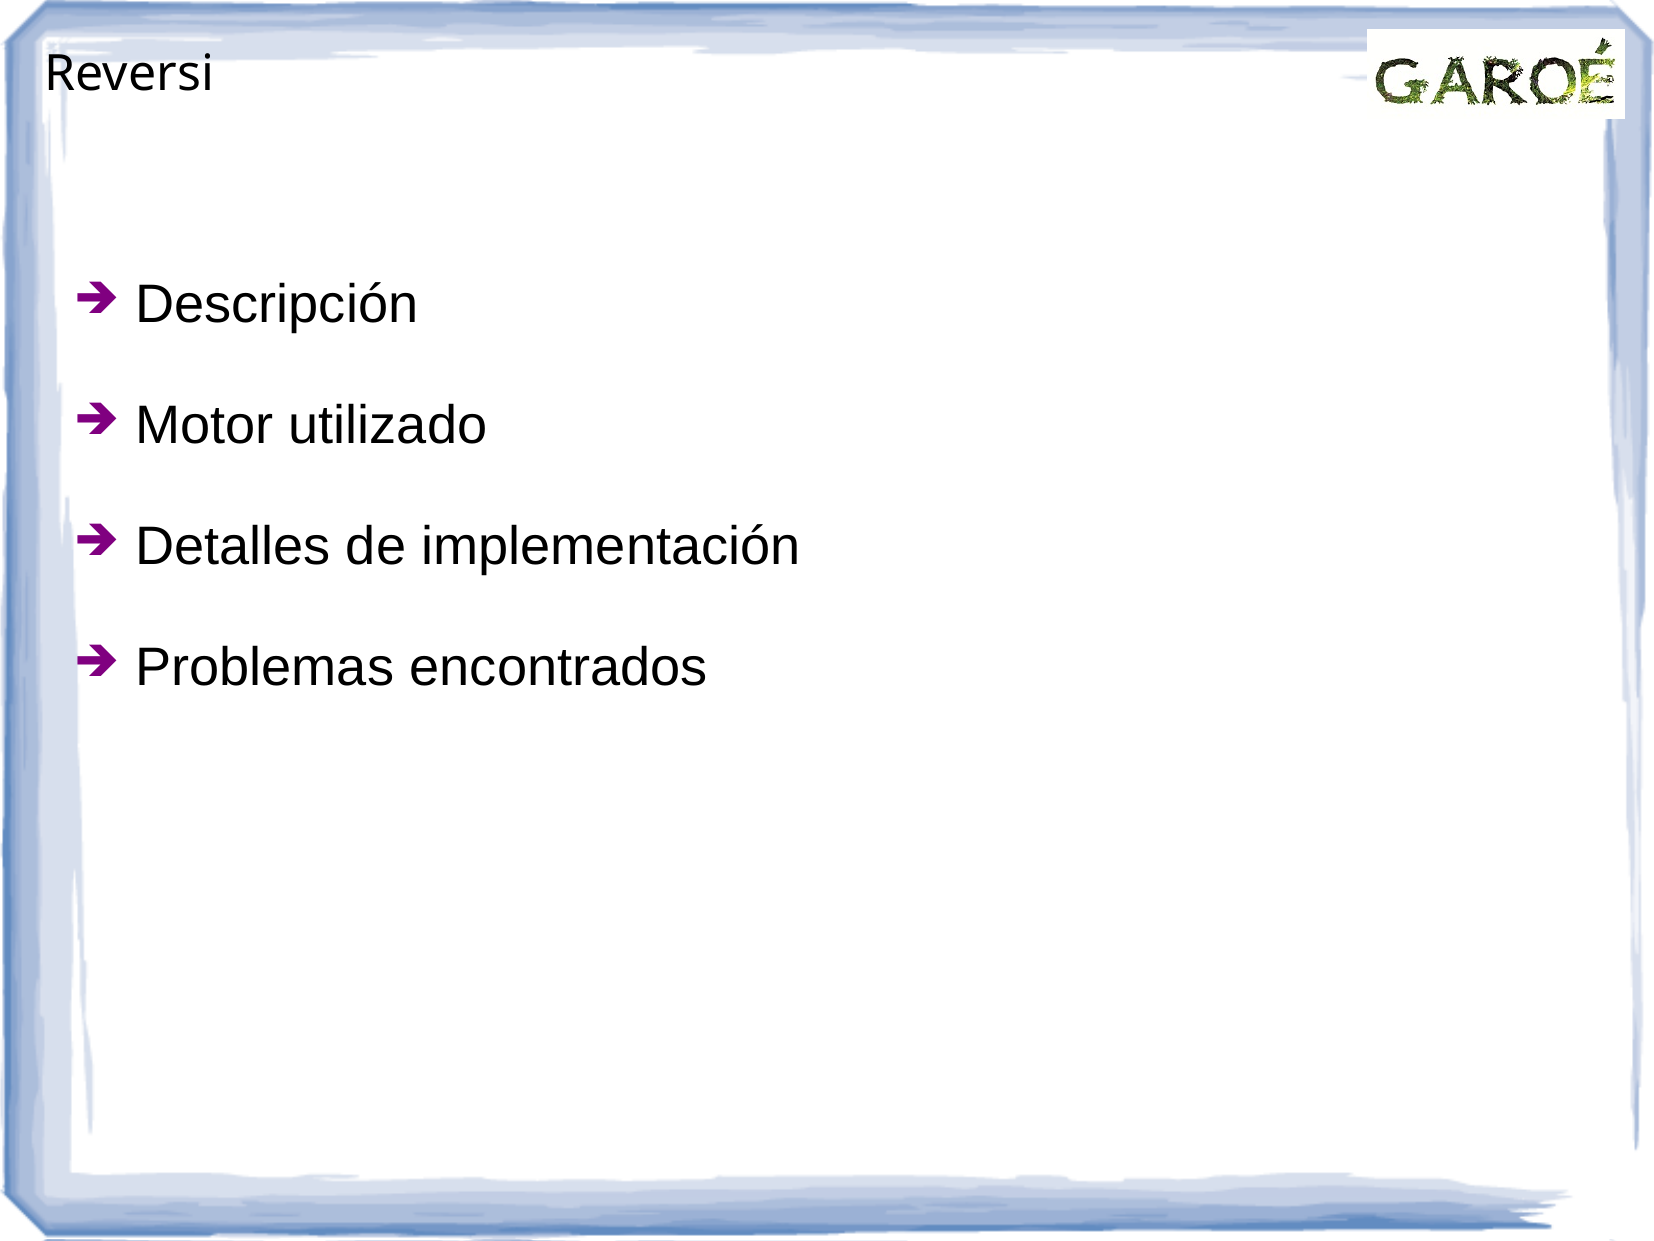

Reversi
 Descripción
 Motor utilizado
 Detalles de implementación
 Problemas encontrados